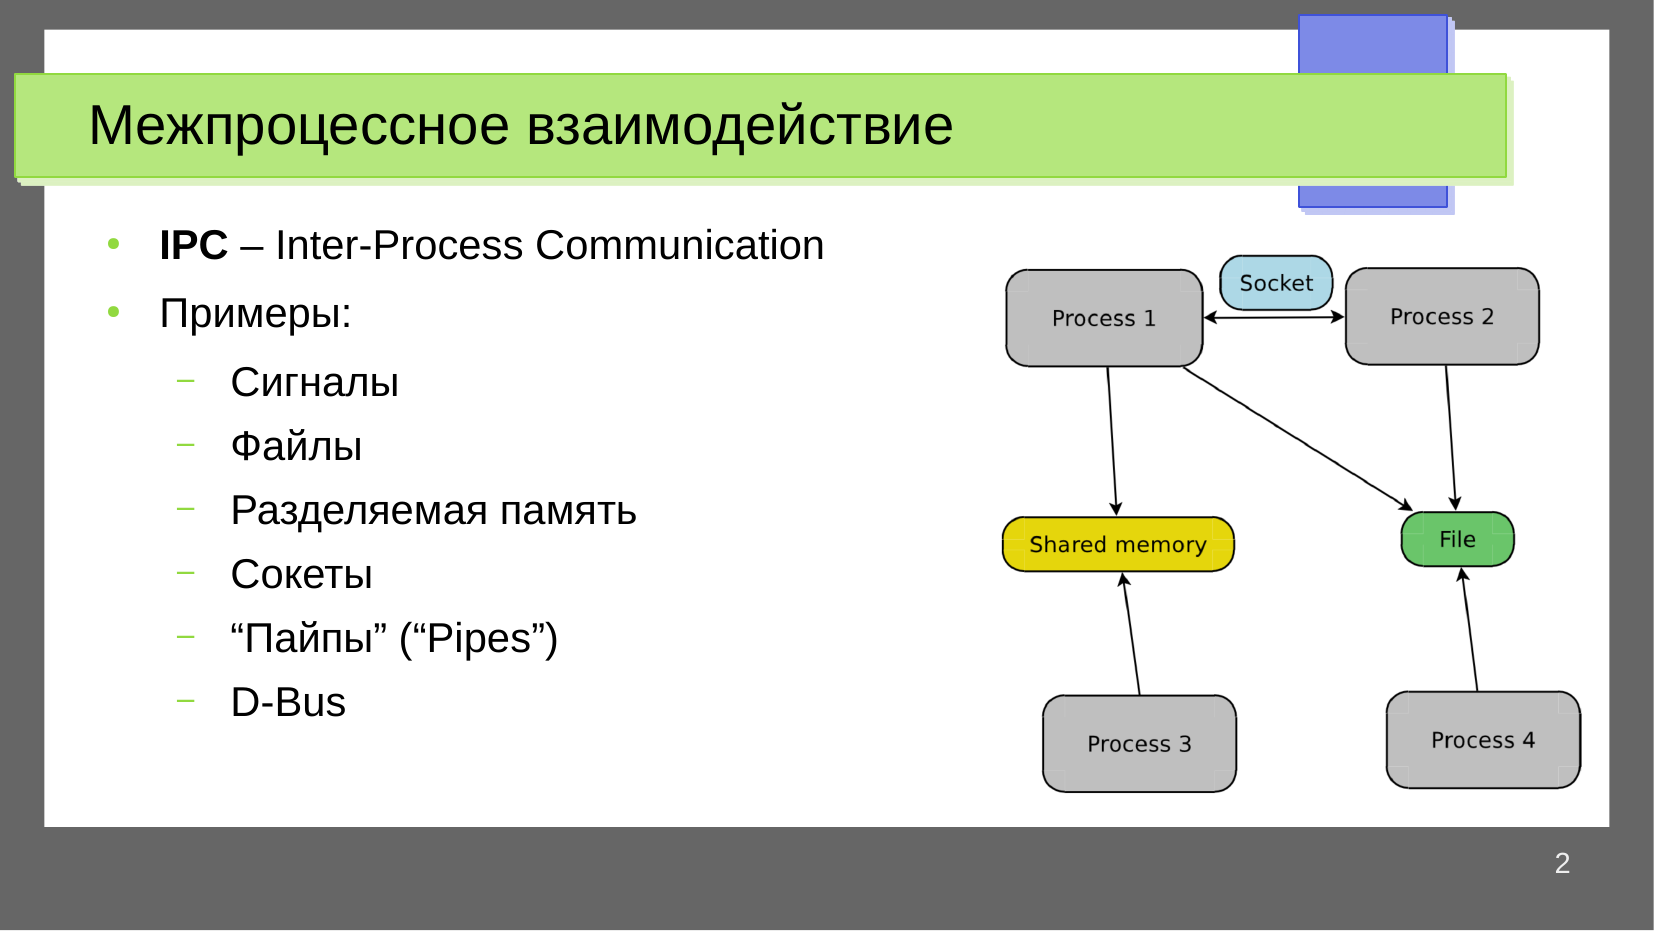

# Межпроцессное взаимодействие
IPC – Inter-Process Communication
Примеры:
Сигналы
Файлы
Разделяемая память
Сокеты
“Пайпы” (“Pipes”)
D-Bus
2